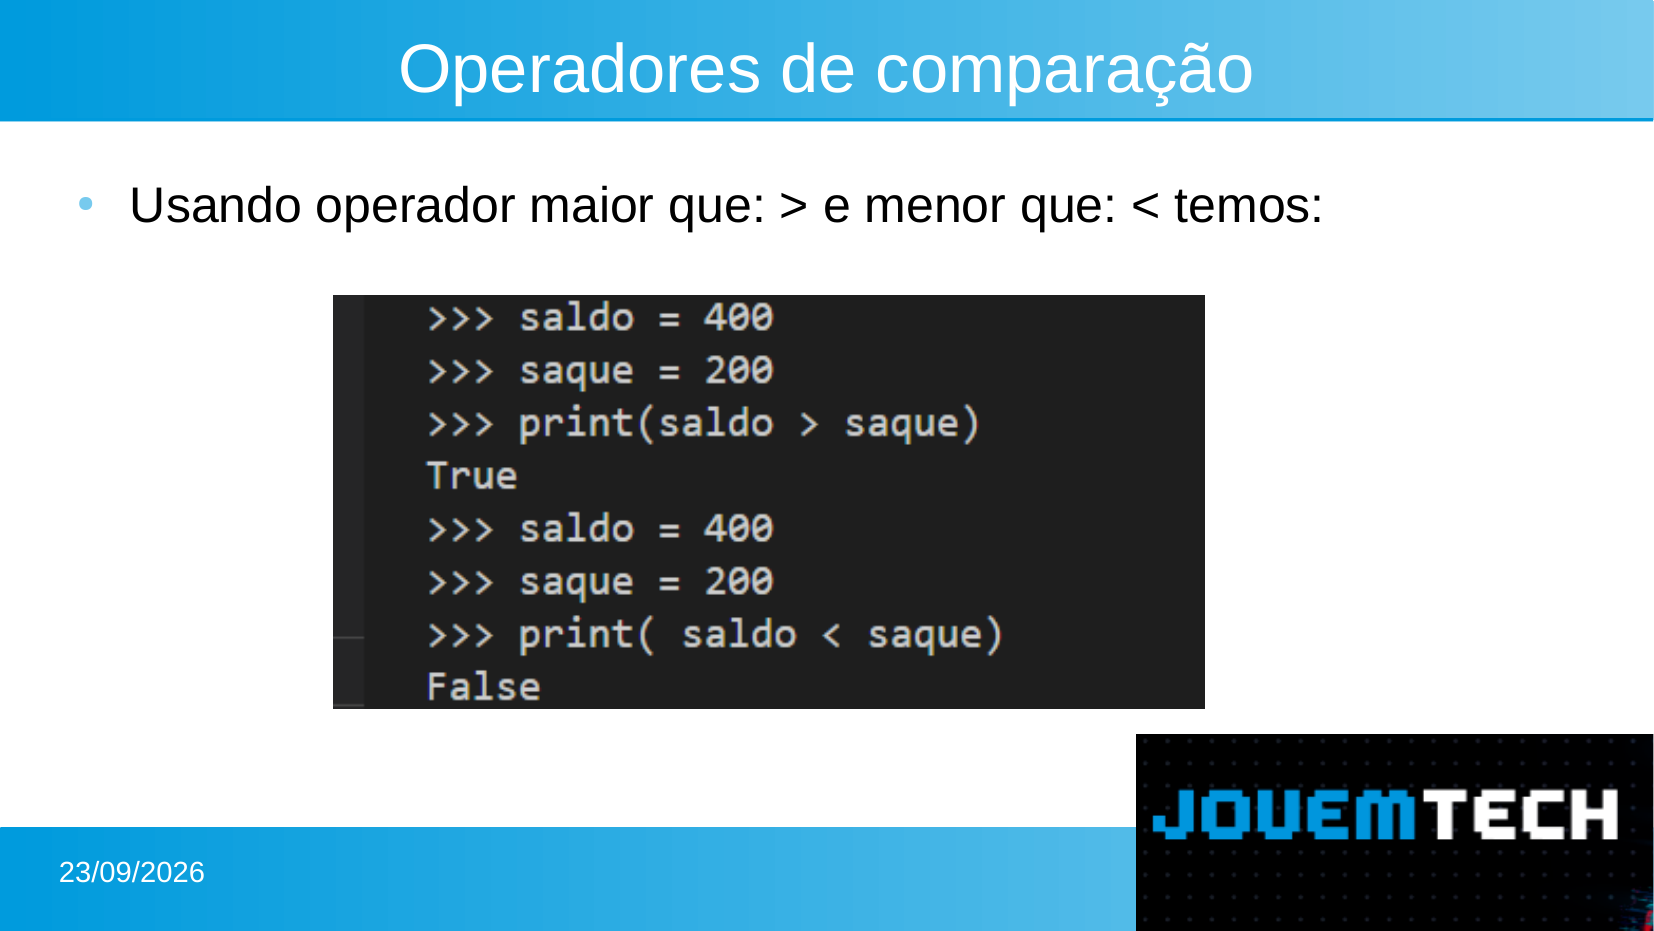

# Operadores de comparação
Usando operador maior que: > e menor que: < temos:
6